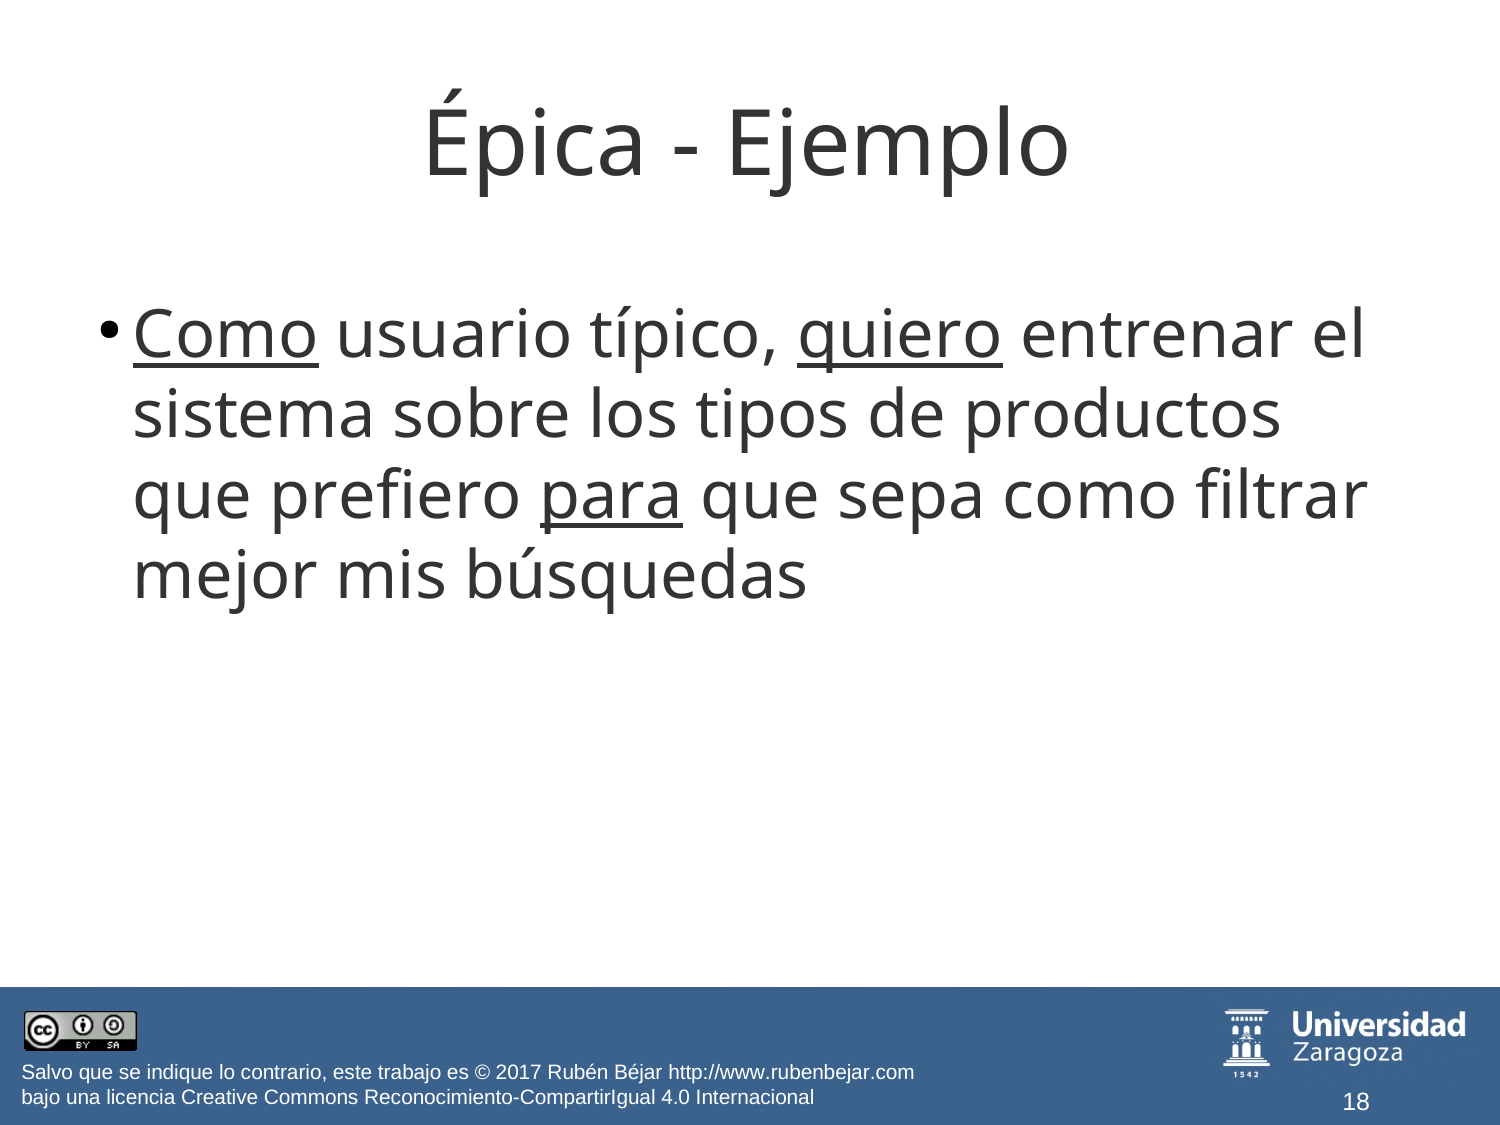

# Épica - Ejemplo
Como usuario típico, quiero entrenar el sistema sobre los tipos de productos que prefiero para que sepa como filtrar mejor mis búsquedas